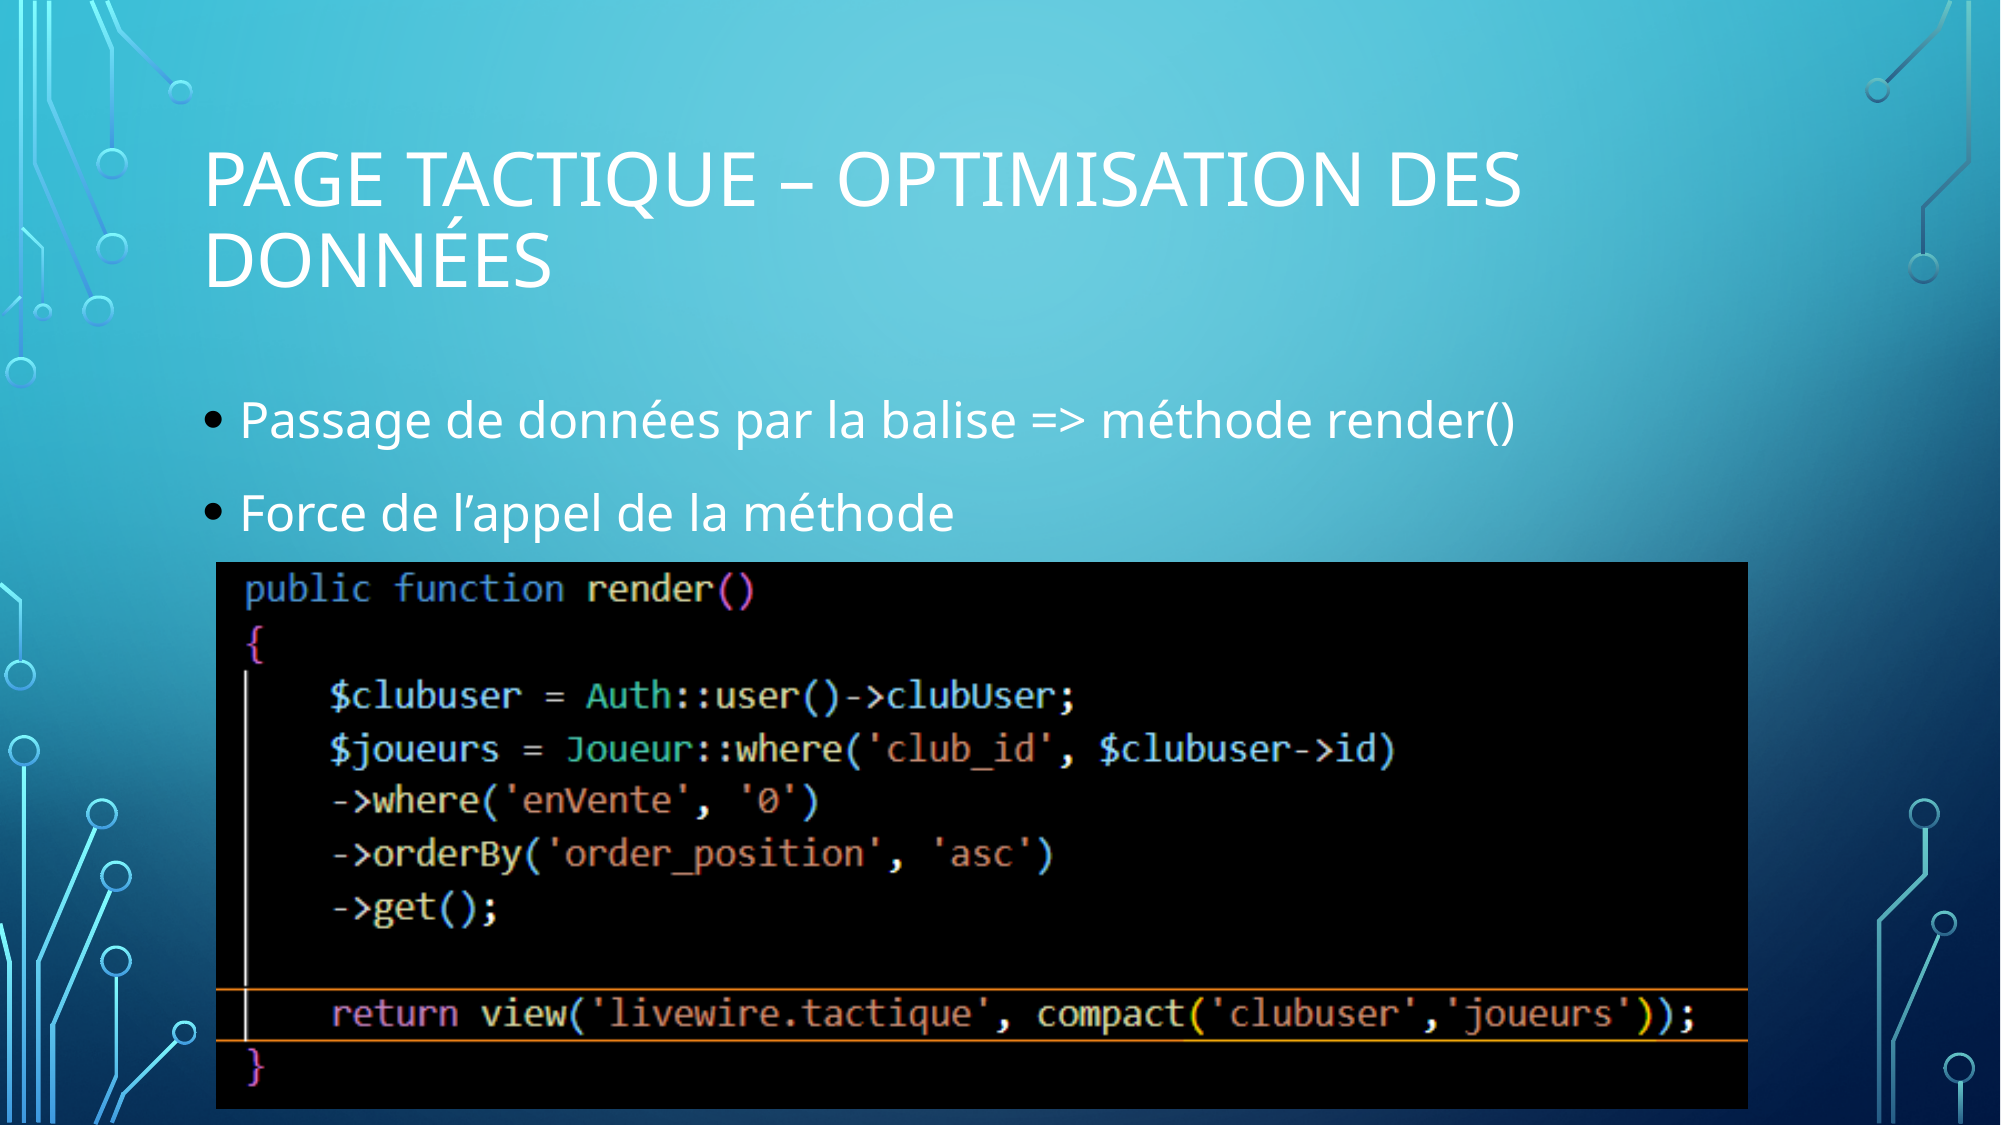

# Page tactique – optimisation des données
Passage de données par la balise => méthode render()
Force de l’appel de la méthode